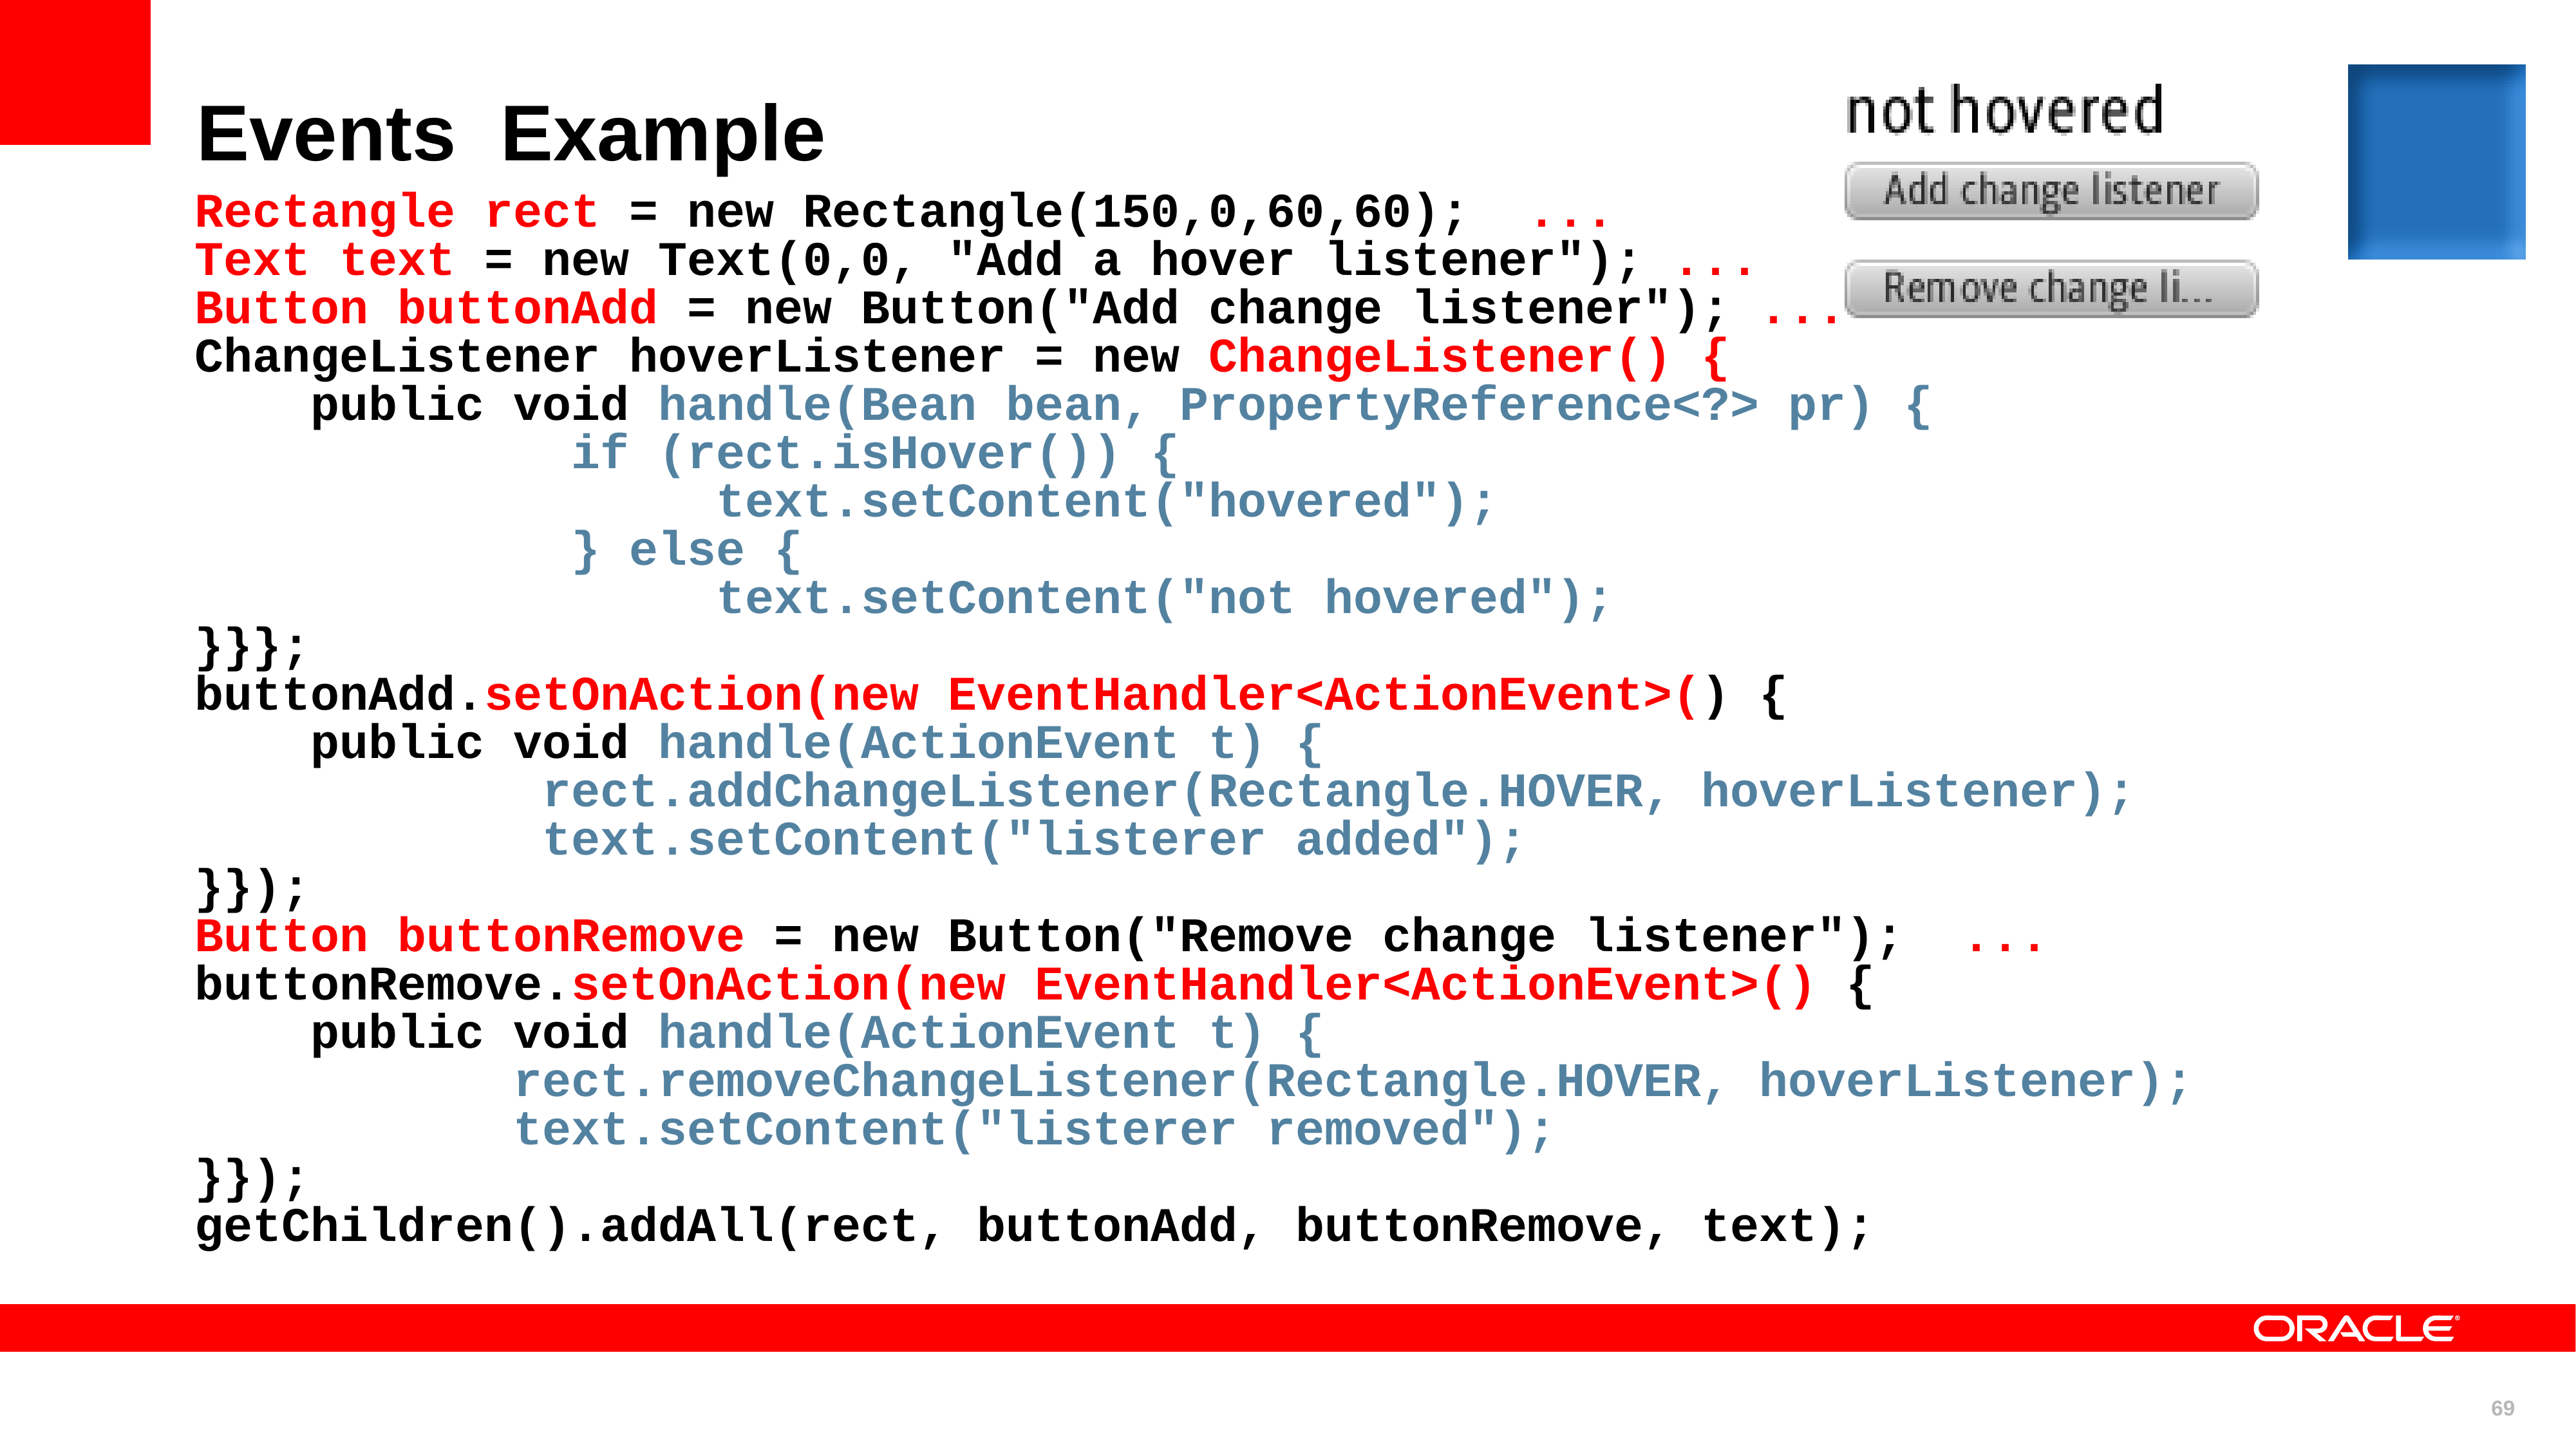

# Events Example
Rectangle rect = new Rectangle(150,0,60,60); ...
Text text = new Text(0,0, "Add a hover listener"); ...
Button buttonAdd = new Button("Add change listener"); ...
ChangeListener hoverListener = new ChangeListener() {
 public void handle(Bean bean, PropertyReference<?> pr) {
 if (rect.isHover()) {
 text.setContent("hovered");
 } else {
 text.setContent("not hovered");
}}};
buttonAdd.setOnAction(new EventHandler<ActionEvent>() {
 public void handle(ActionEvent t) {
 rect.addChangeListener(Rectangle.HOVER, hoverListener);
 text.setContent("listerer added");
}});
Button buttonRemove = new Button("Remove change listener"); ...
buttonRemove.setOnAction(new EventHandler<ActionEvent>() {
 public void handle(ActionEvent t) {
 rect.removeChangeListener(Rectangle.HOVER, hoverListener);
 text.setContent("listerer removed");
}});
getChildren().addAll(rect, buttonAdd, buttonRemove, text);